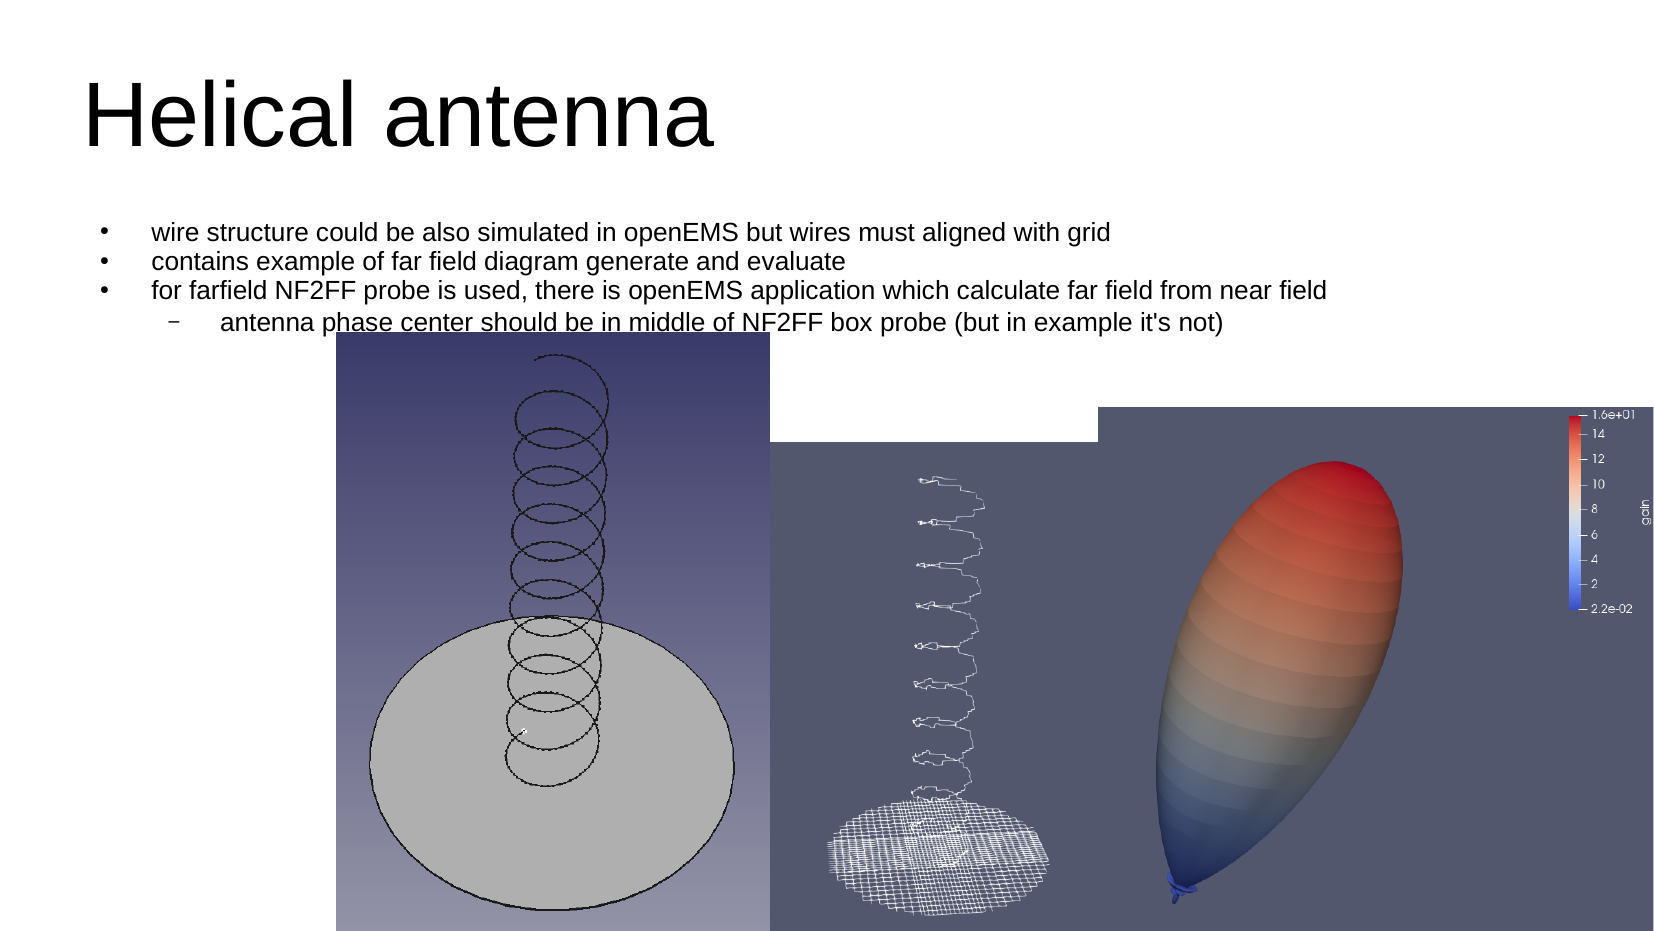

# Helical antenna
wire structure could be also simulated in openEMS but wires must aligned with grid
contains example of far field diagram generate and evaluate
for farfield NF2FF probe is used, there is openEMS application which calculate far field from near field
antenna phase center should be in middle of NF2FF box probe (but in example it's not)